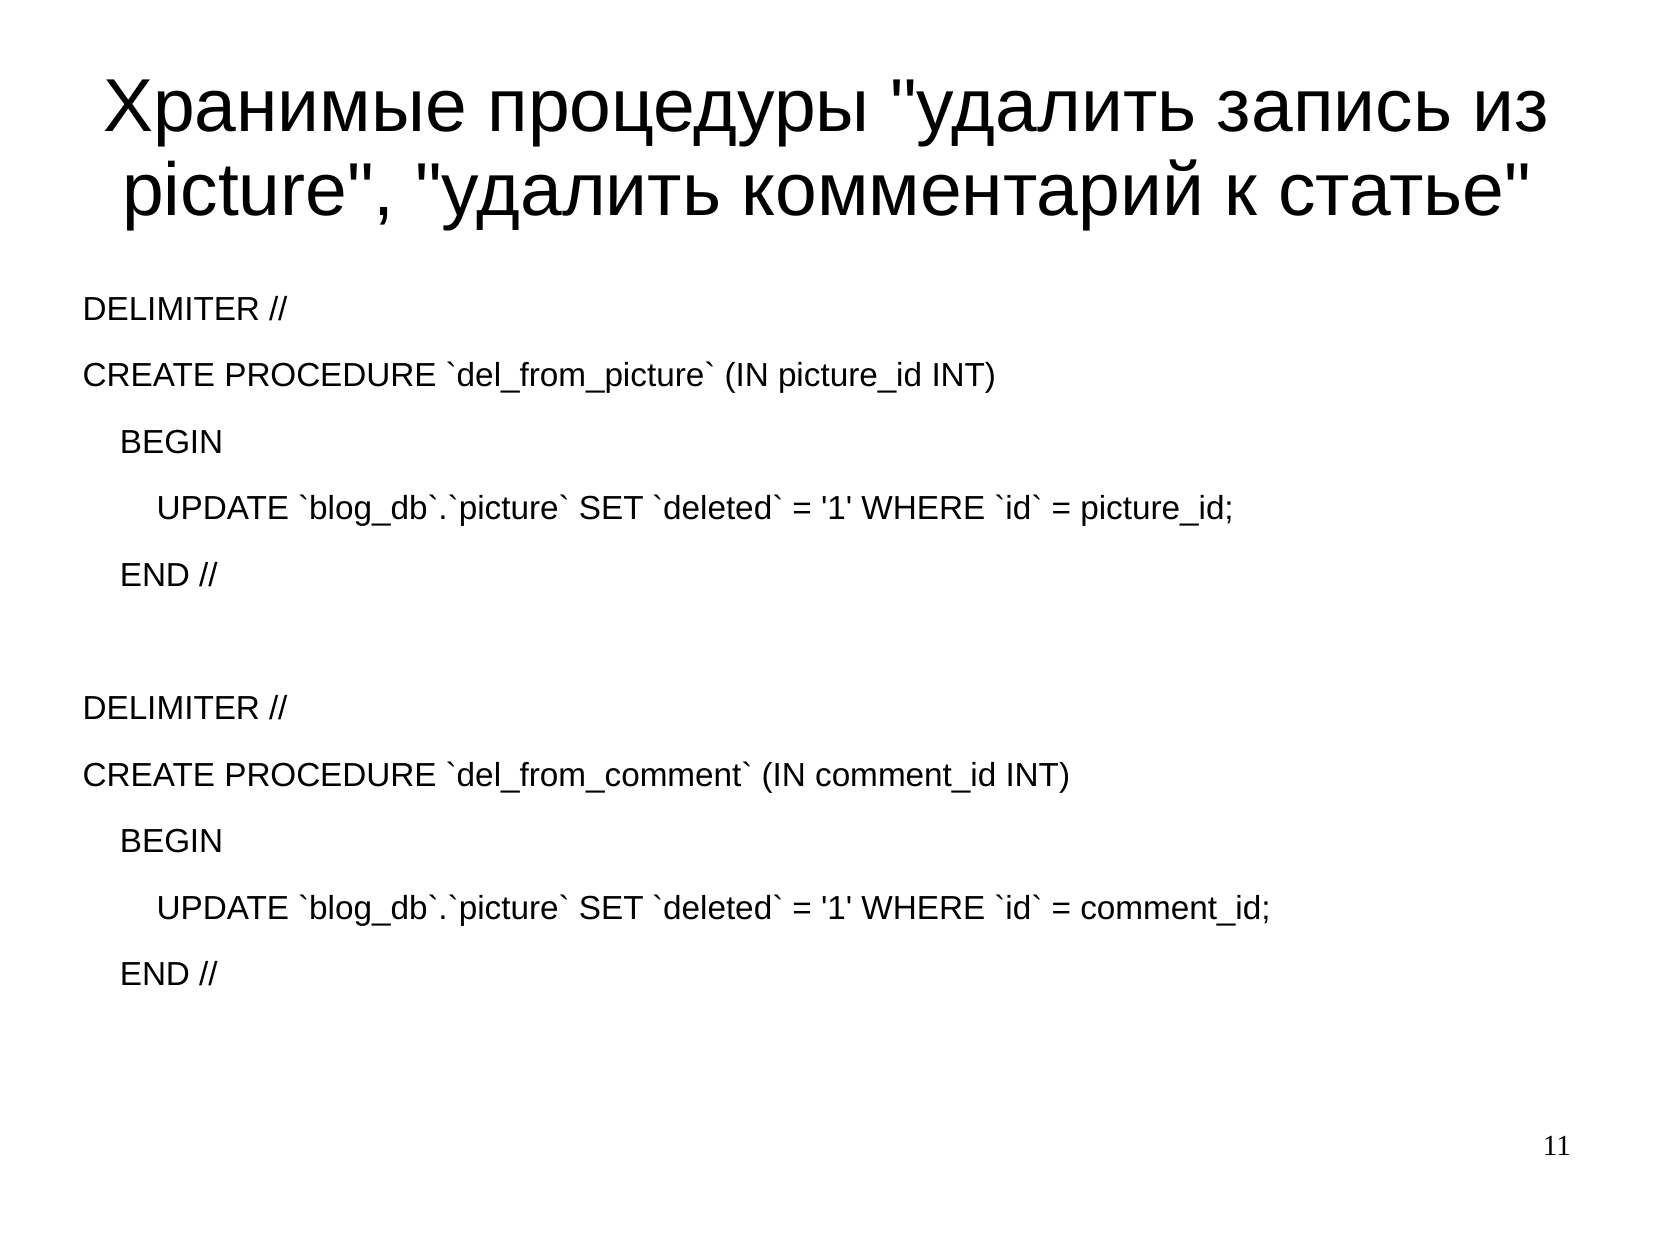

# Хранимые процедуры "удалить запись из picture", "удалить комментарий к статье"
DELIMITER //
CREATE PROCEDURE `del_from_picture` (IN picture_id INT)
 BEGIN
 UPDATE `blog_db`.`picture` SET `deleted` = '1' WHERE `id` = picture_id;
 END //
DELIMITER //
CREATE PROCEDURE `del_from_comment` (IN comment_id INT)
 BEGIN
 UPDATE `blog_db`.`picture` SET `deleted` = '1' WHERE `id` = comment_id;
 END //
11